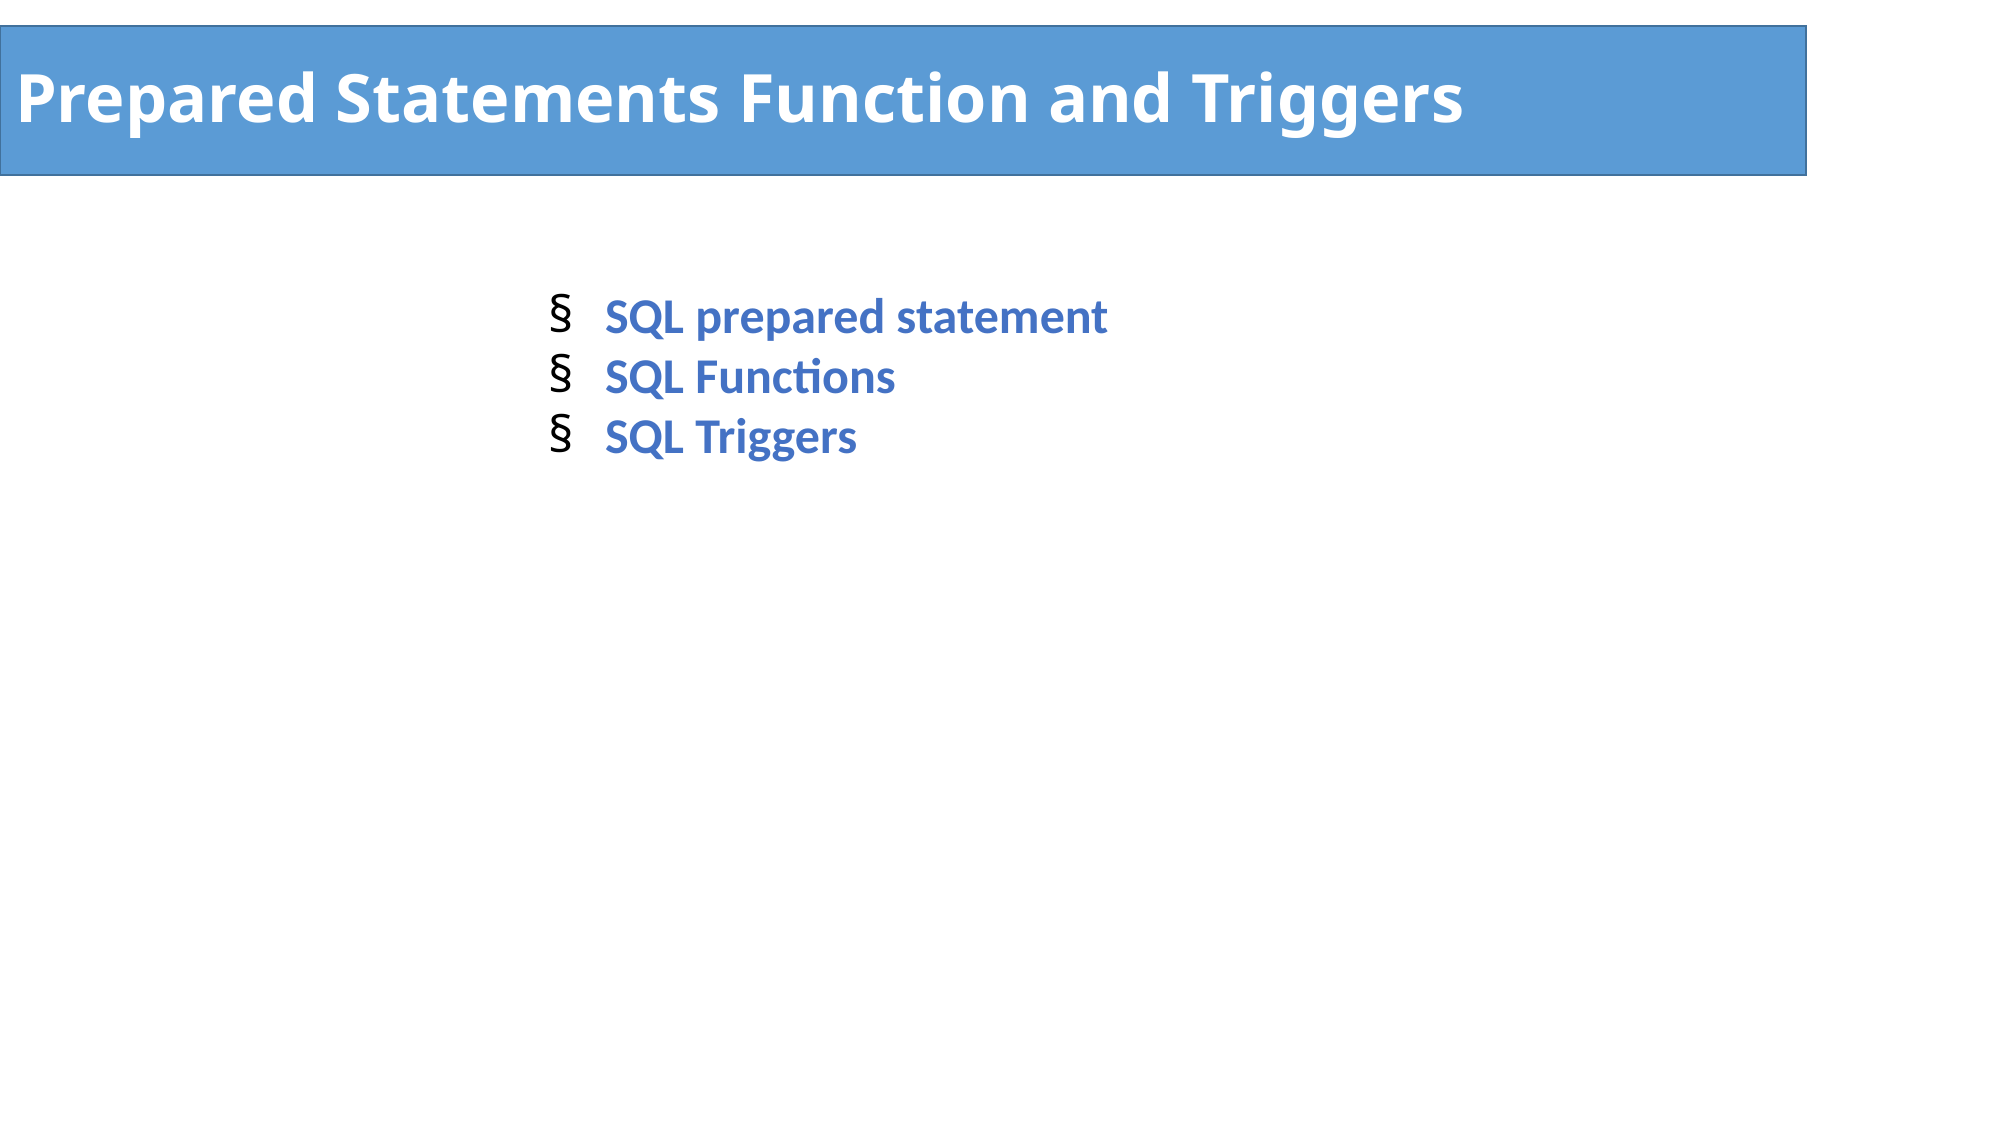

# Prepared Statements Function and Triggers
SQL prepared statement
SQL Functions
SQL Triggers